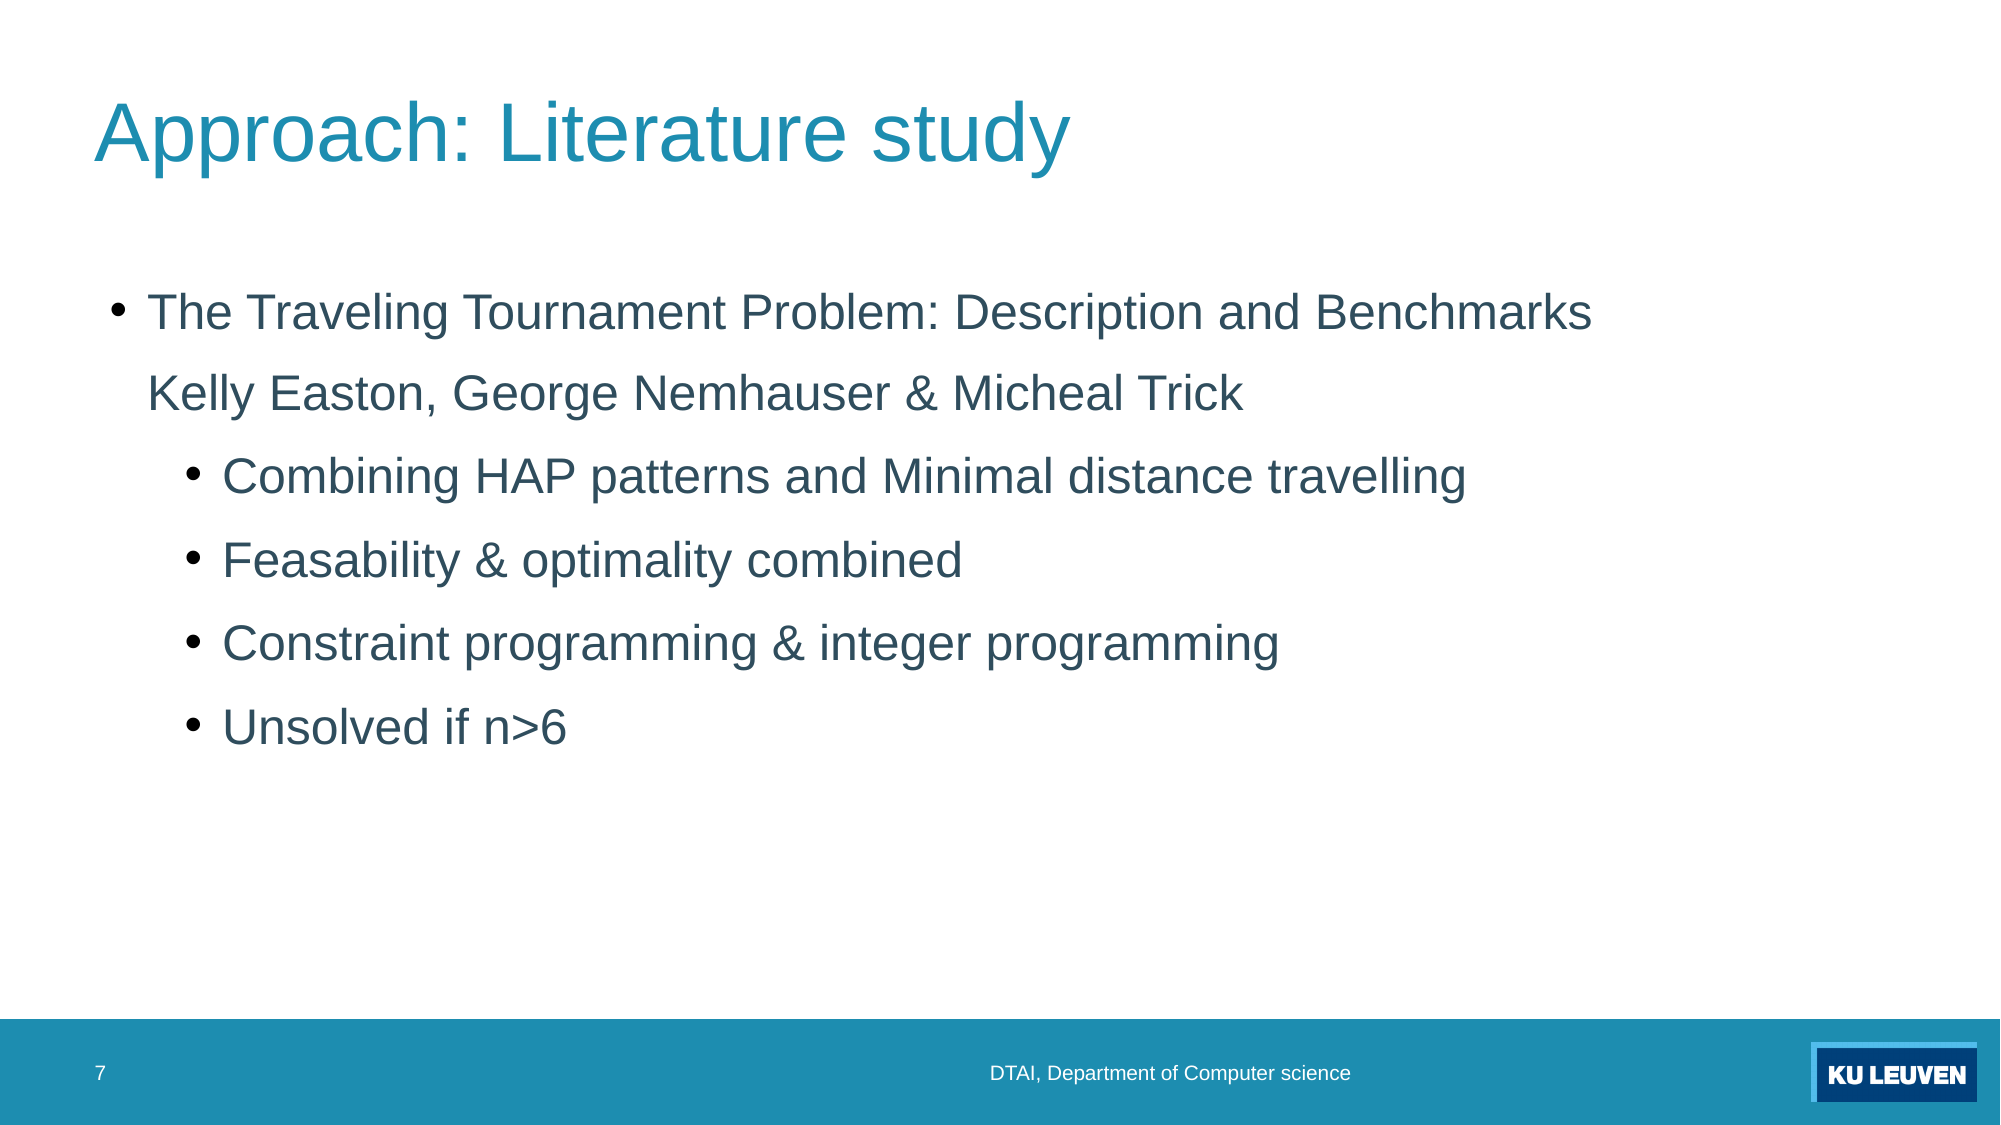

Approach: Literature study
# The Traveling Tournament Problem: Description and Benchmarks
Kelly Easton, George Nemhauser & Micheal Trick
Combining HAP patterns and Minimal distance travelling
Feasability & optimality combined
Constraint programming & integer programming
Unsolved if n>6
DTAI, Department of Computer science